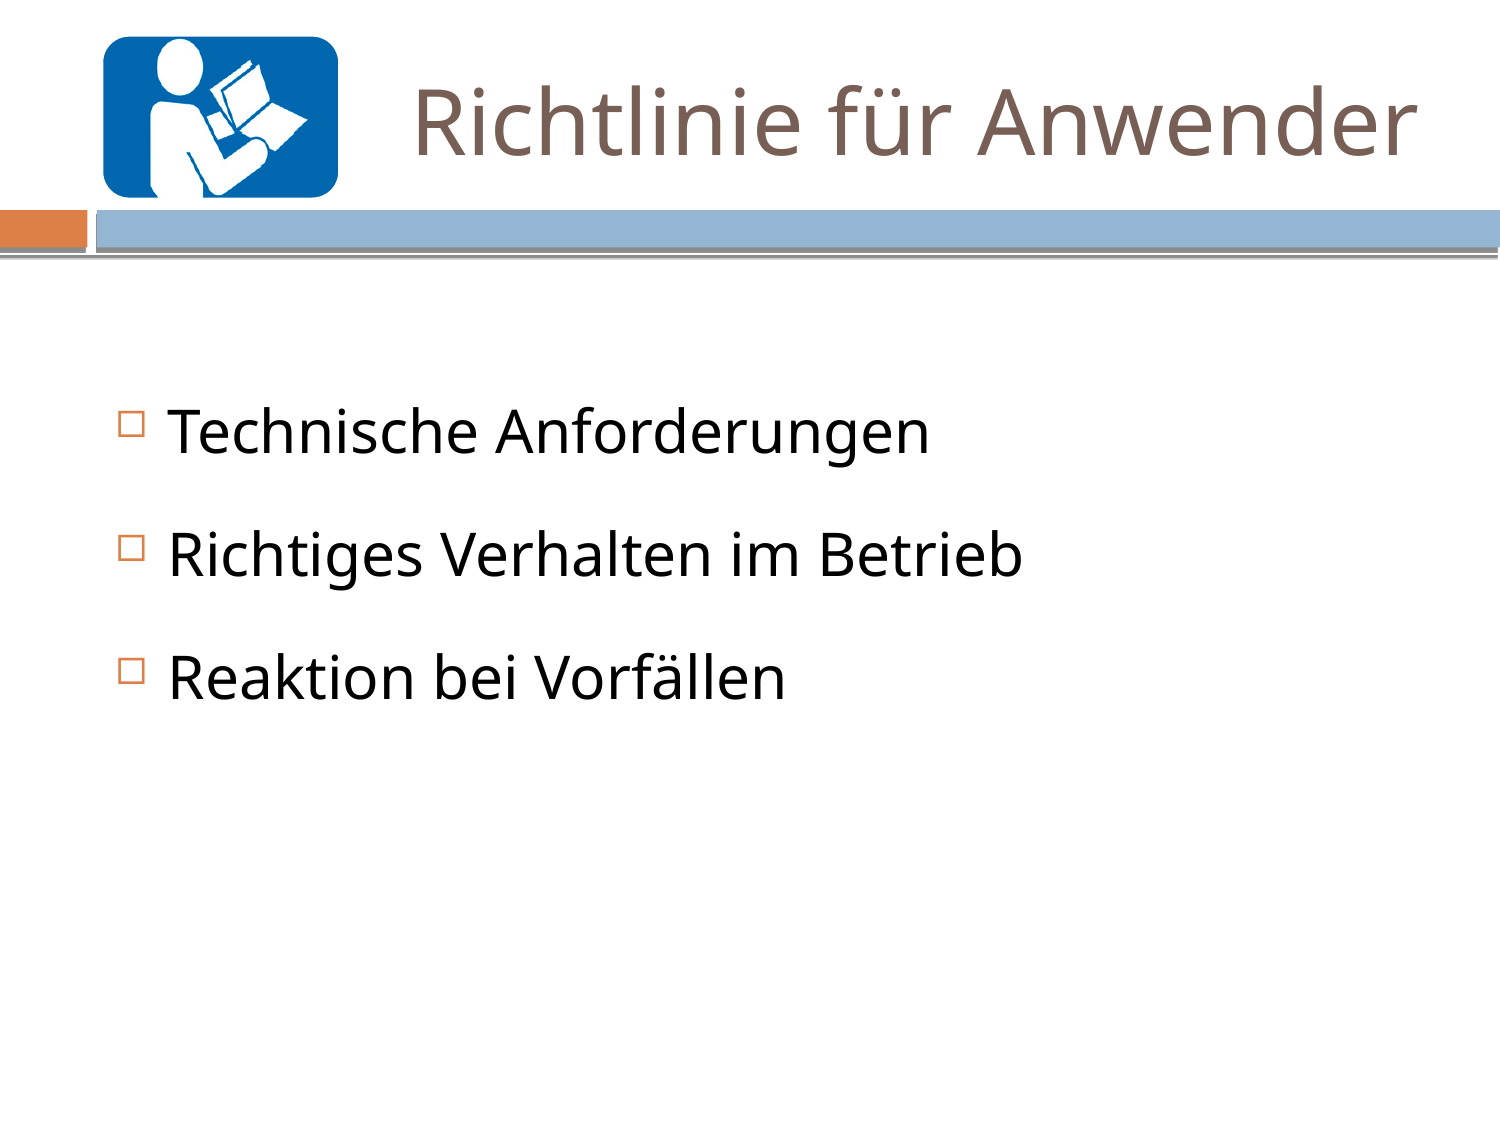

Richtlinie für Anwender
# Technische Anforderungen
Richtiges Verhalten im Betrieb
Reaktion bei Vorfällen